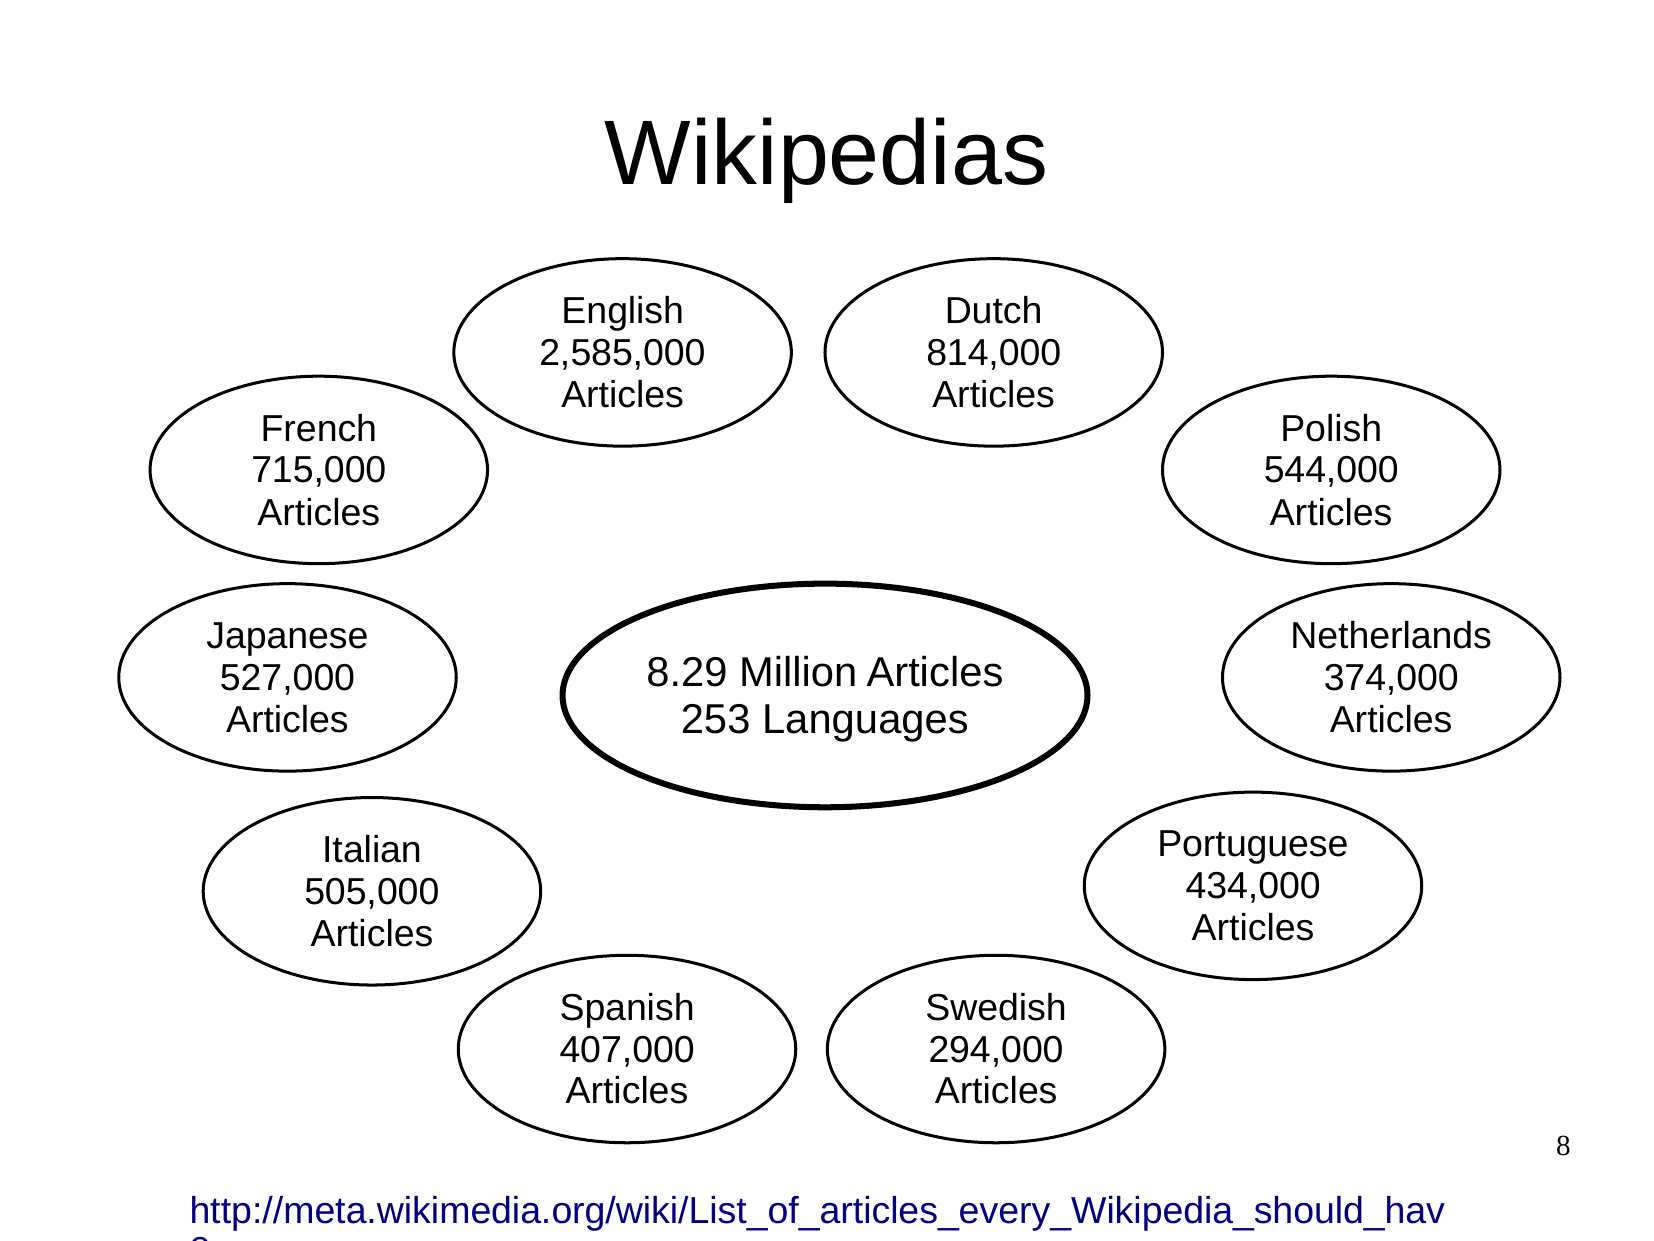

# Wikipedias
English
2,585,000
Articles
Dutch
814,000
Articles
French
715,000
Articles
Polish
544,000
Articles
Japanese
527,000
Articles
8.29 Million Articles
253 Languages
Netherlands
374,000
Articles
Portuguese
434,000
Articles
Italian
505,000
Articles
Spanish
407,000
Articles
Swedish
294,000
Articles
8
http://meta.wikimedia.org/wiki/List_of_articles_every_Wikipedia_should_have